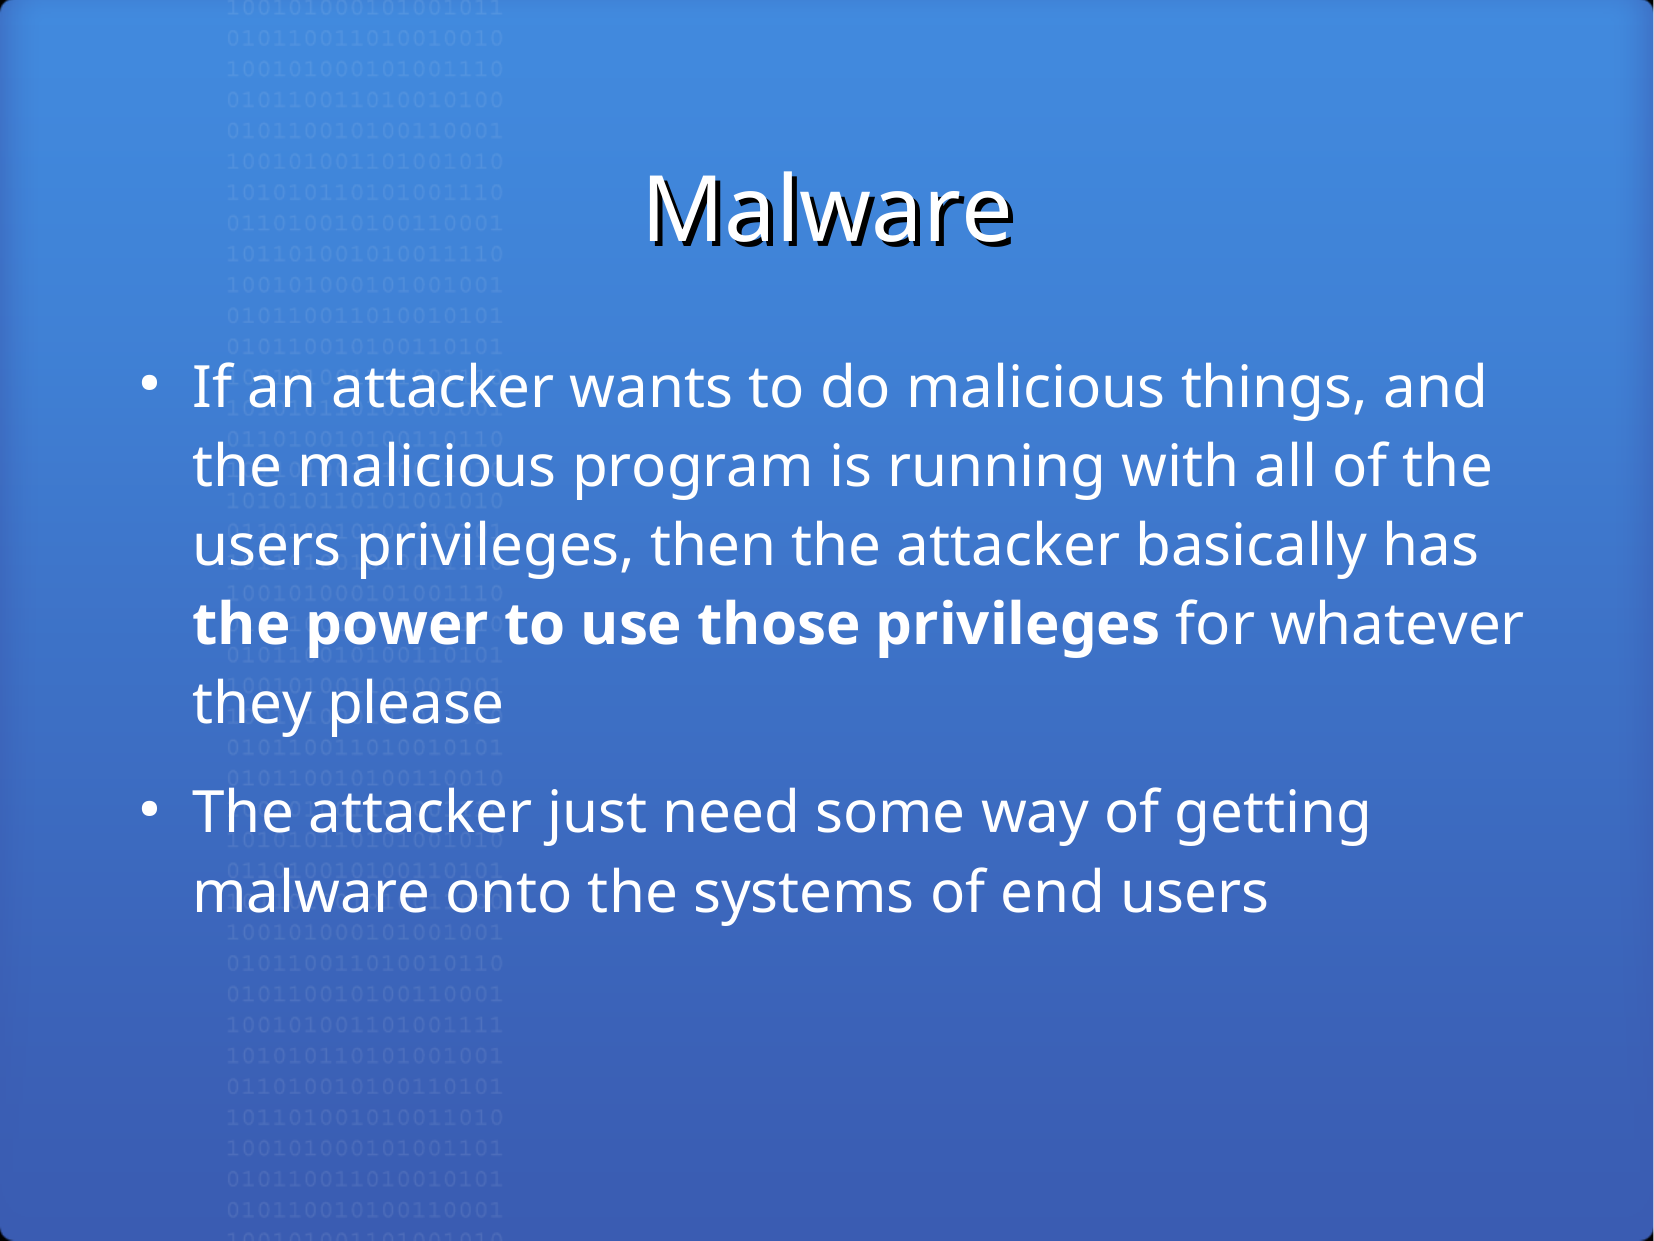

# Malware
If an attacker wants to do malicious things, and the malicious program is running with all of the users privileges, then the attacker basically has the power to use those privileges for whatever they please
The attacker just need some way of getting malware onto the systems of end users